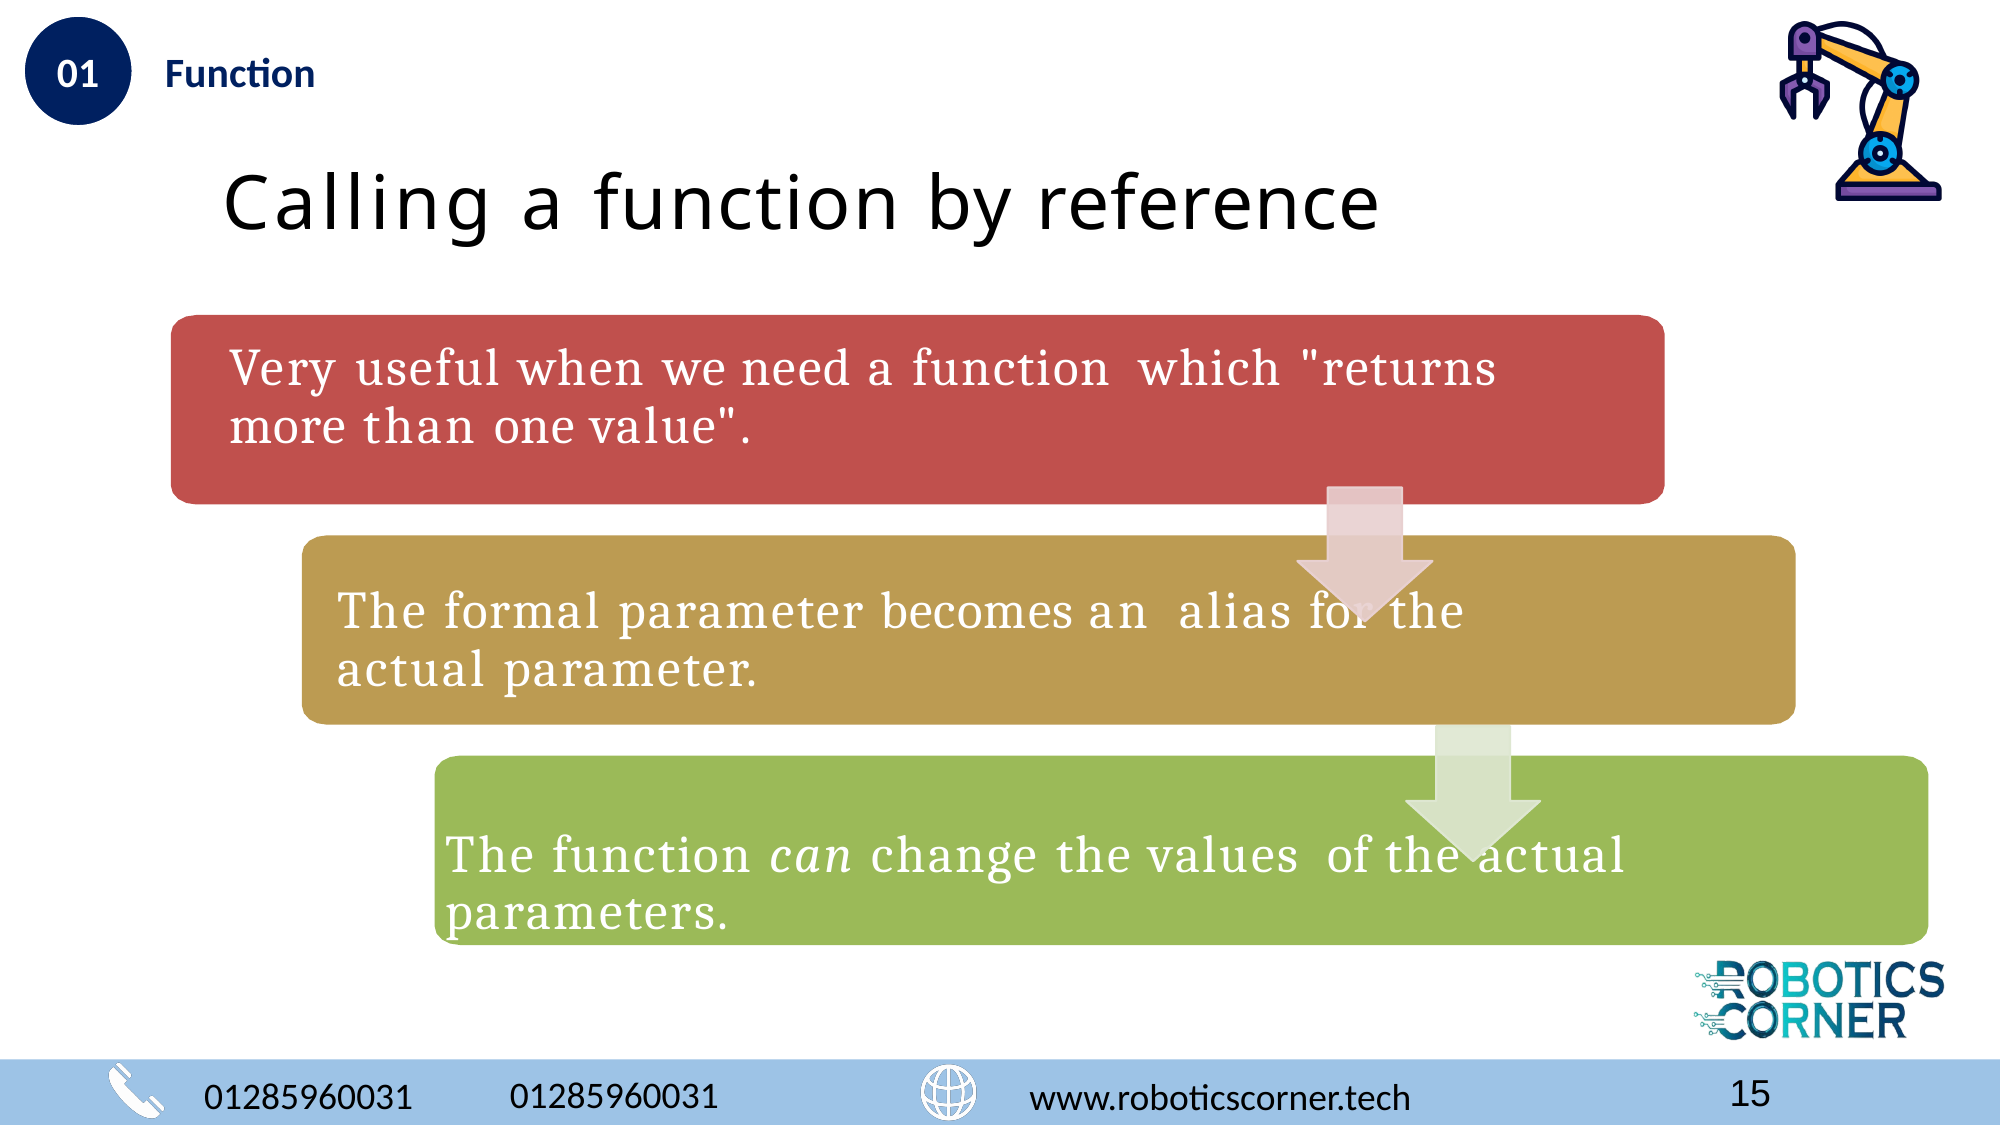

01
Function
# Calling a function by reference
Very useful when we need a function which "returns more than one value".
The formal parameter becomes an alias for the actual parameter.
The function can change the values of the actual parameters.